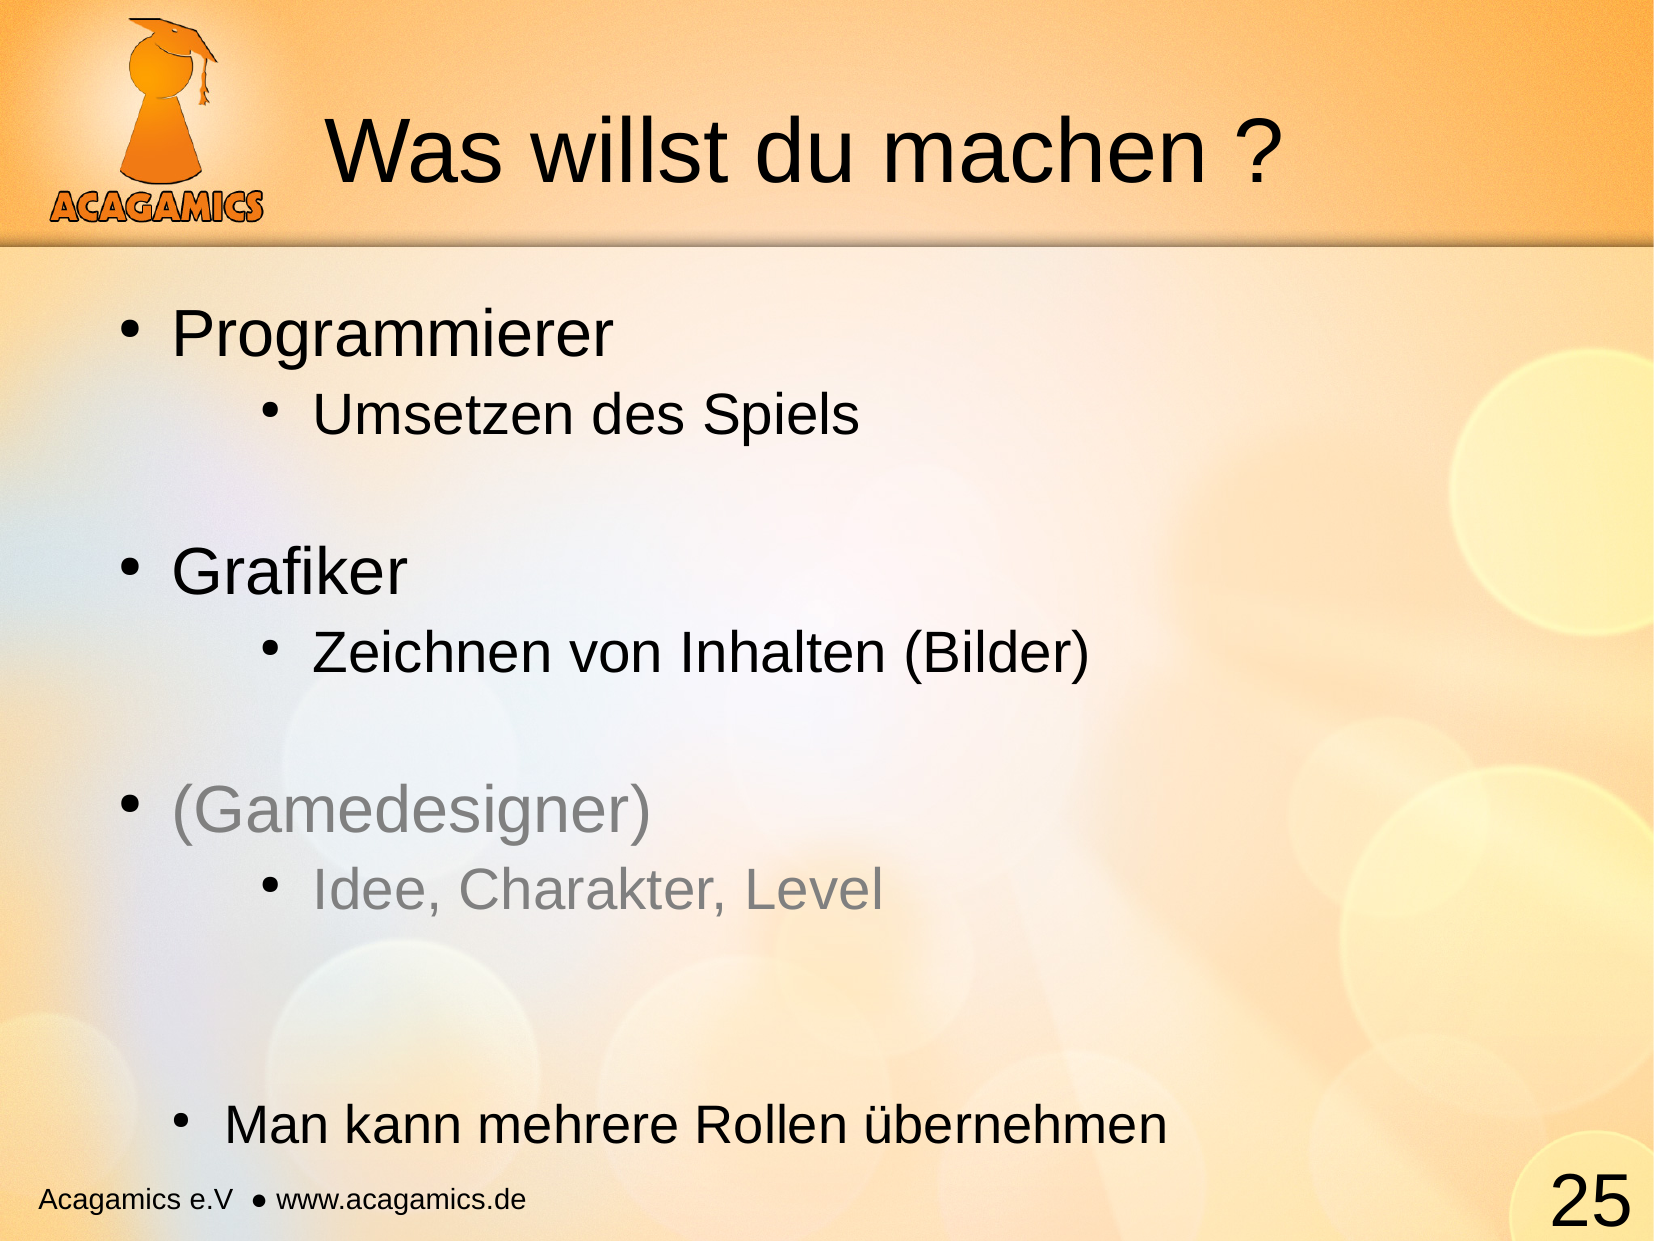

# Was willst du machen ?
Programmierer
Umsetzen des Spiels
Grafiker
Zeichnen von Inhalten (Bilder)
(Gamedesigner)
Idee, Charakter, Level
Man kann mehrere Rollen übernehmen